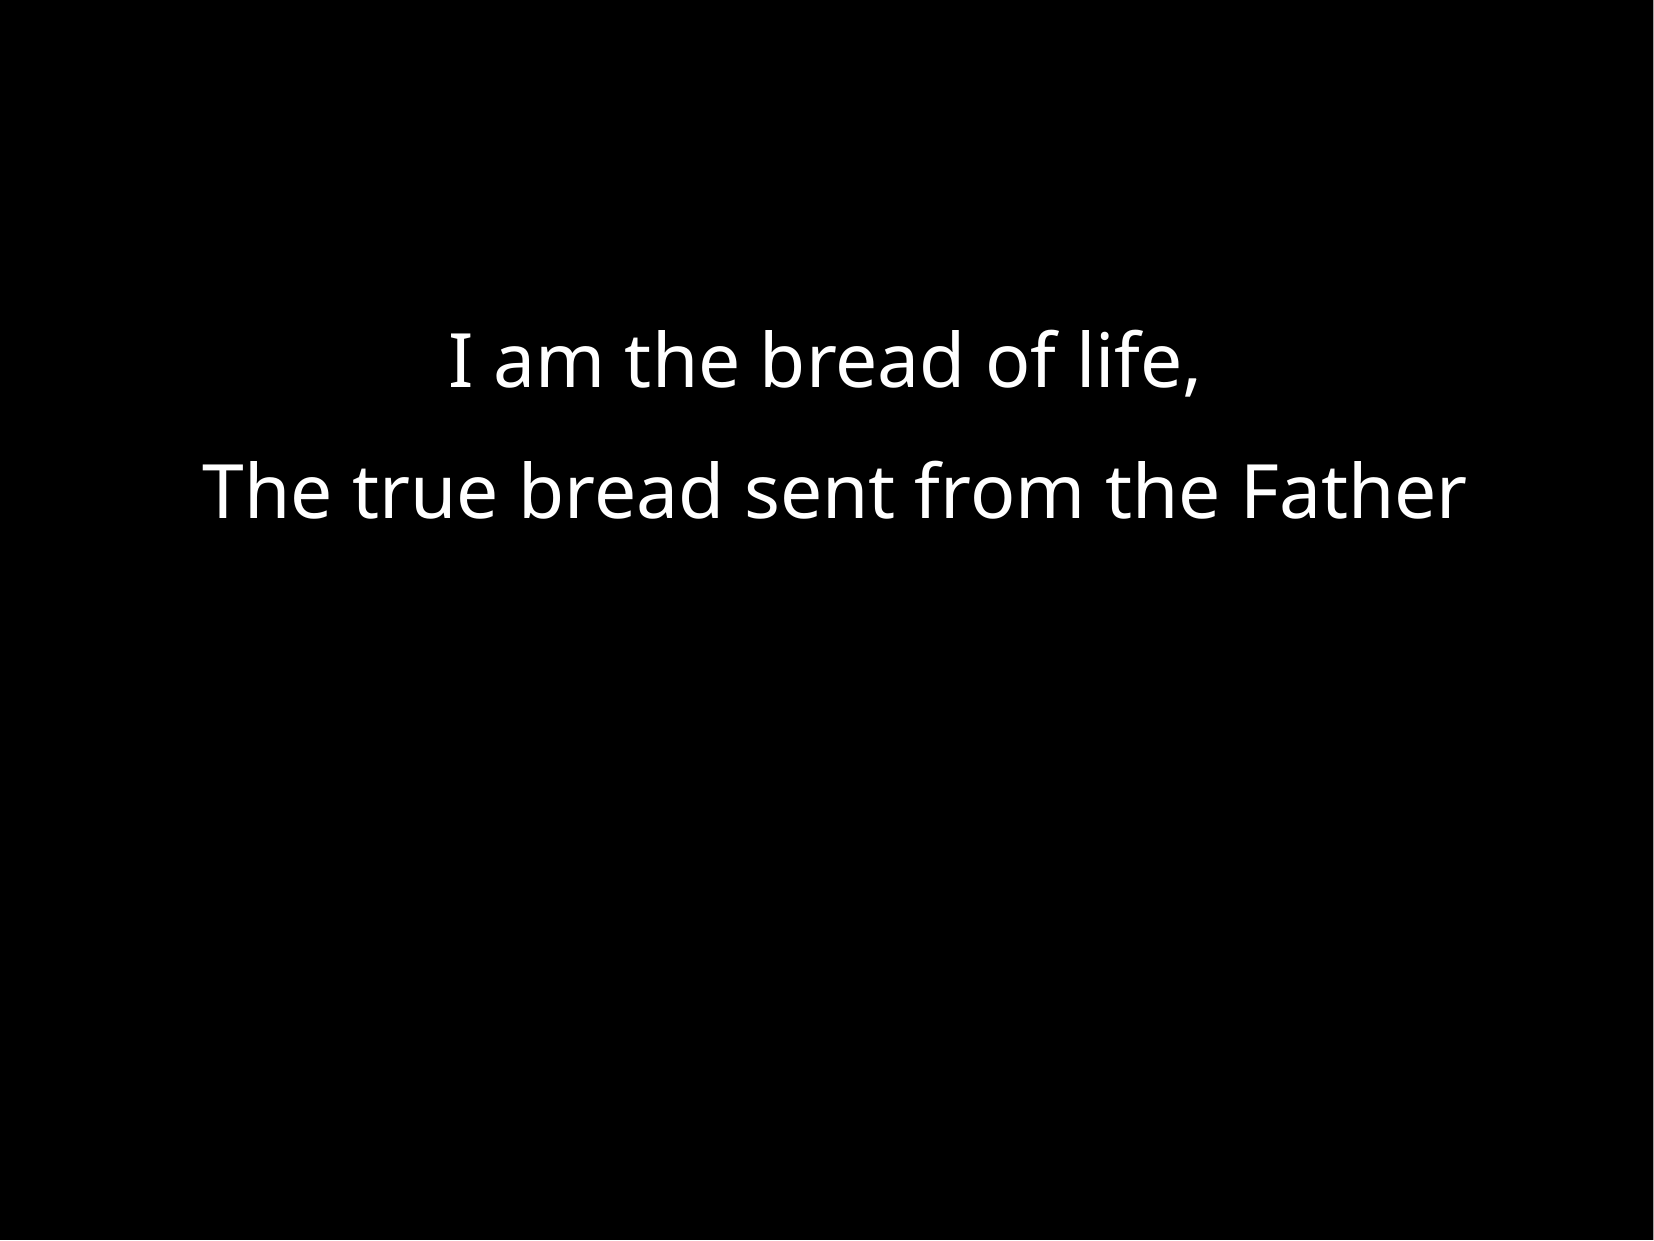

#
I am the bread of life,
The true bread sent from the Father